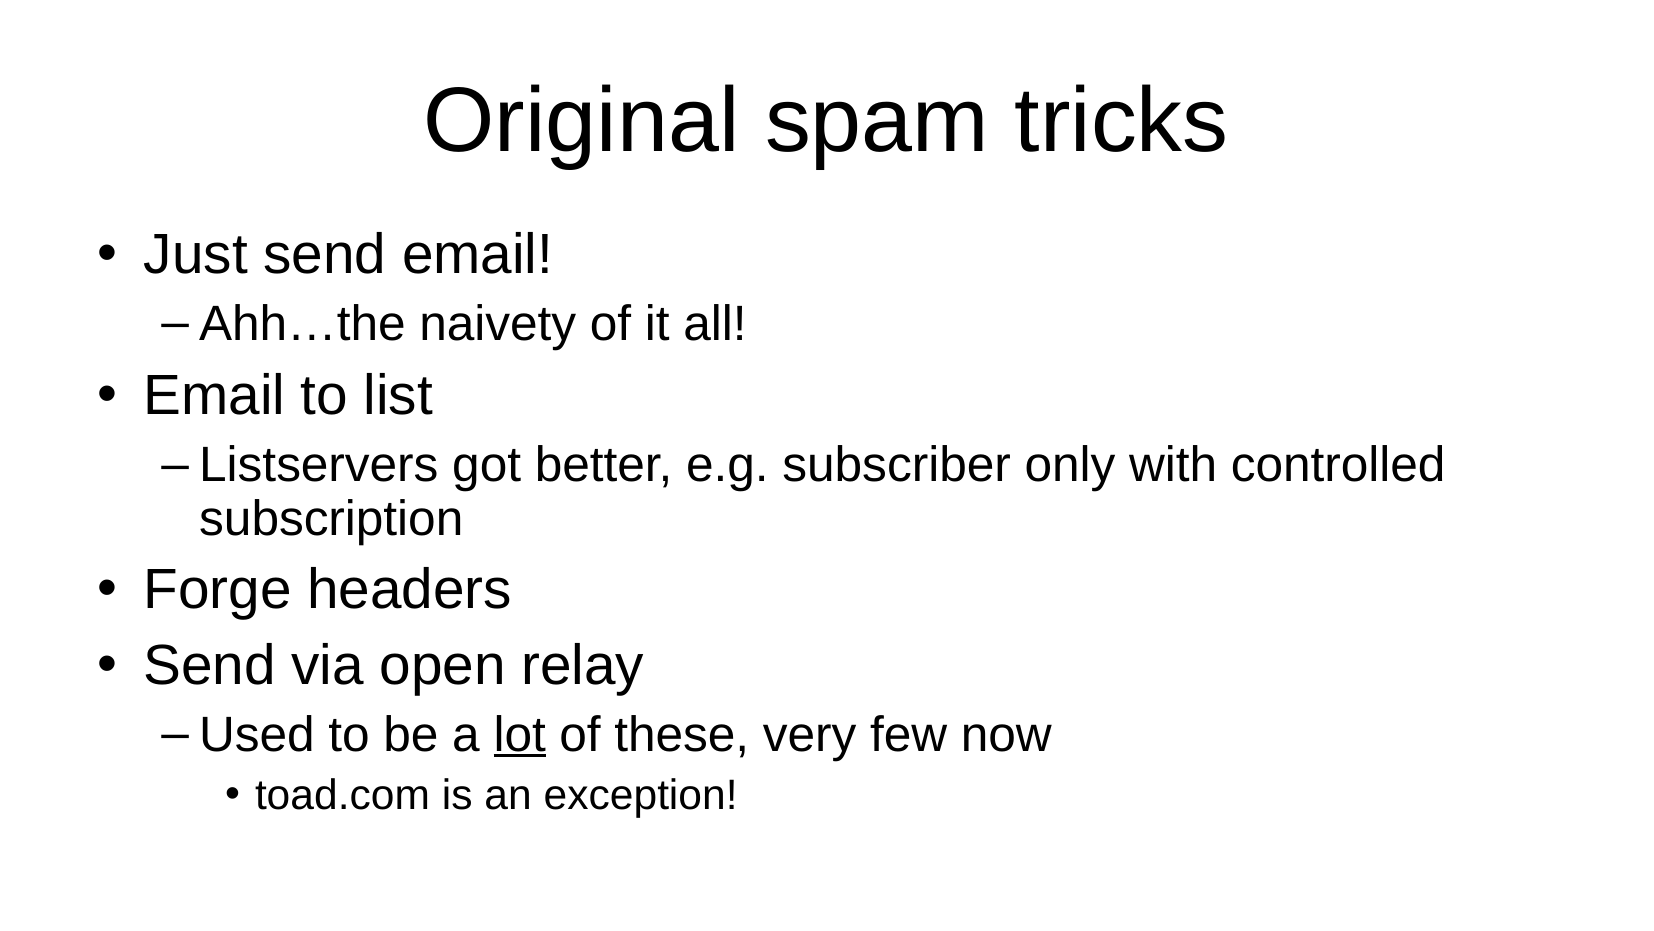

# Original spam tricks
Just send email!
Ahh…the naivety of it all!
Email to list
Listservers got better, e.g. subscriber only with controlled subscription
Forge headers
Send via open relay
Used to be a lot of these, very few now
toad.com is an exception!